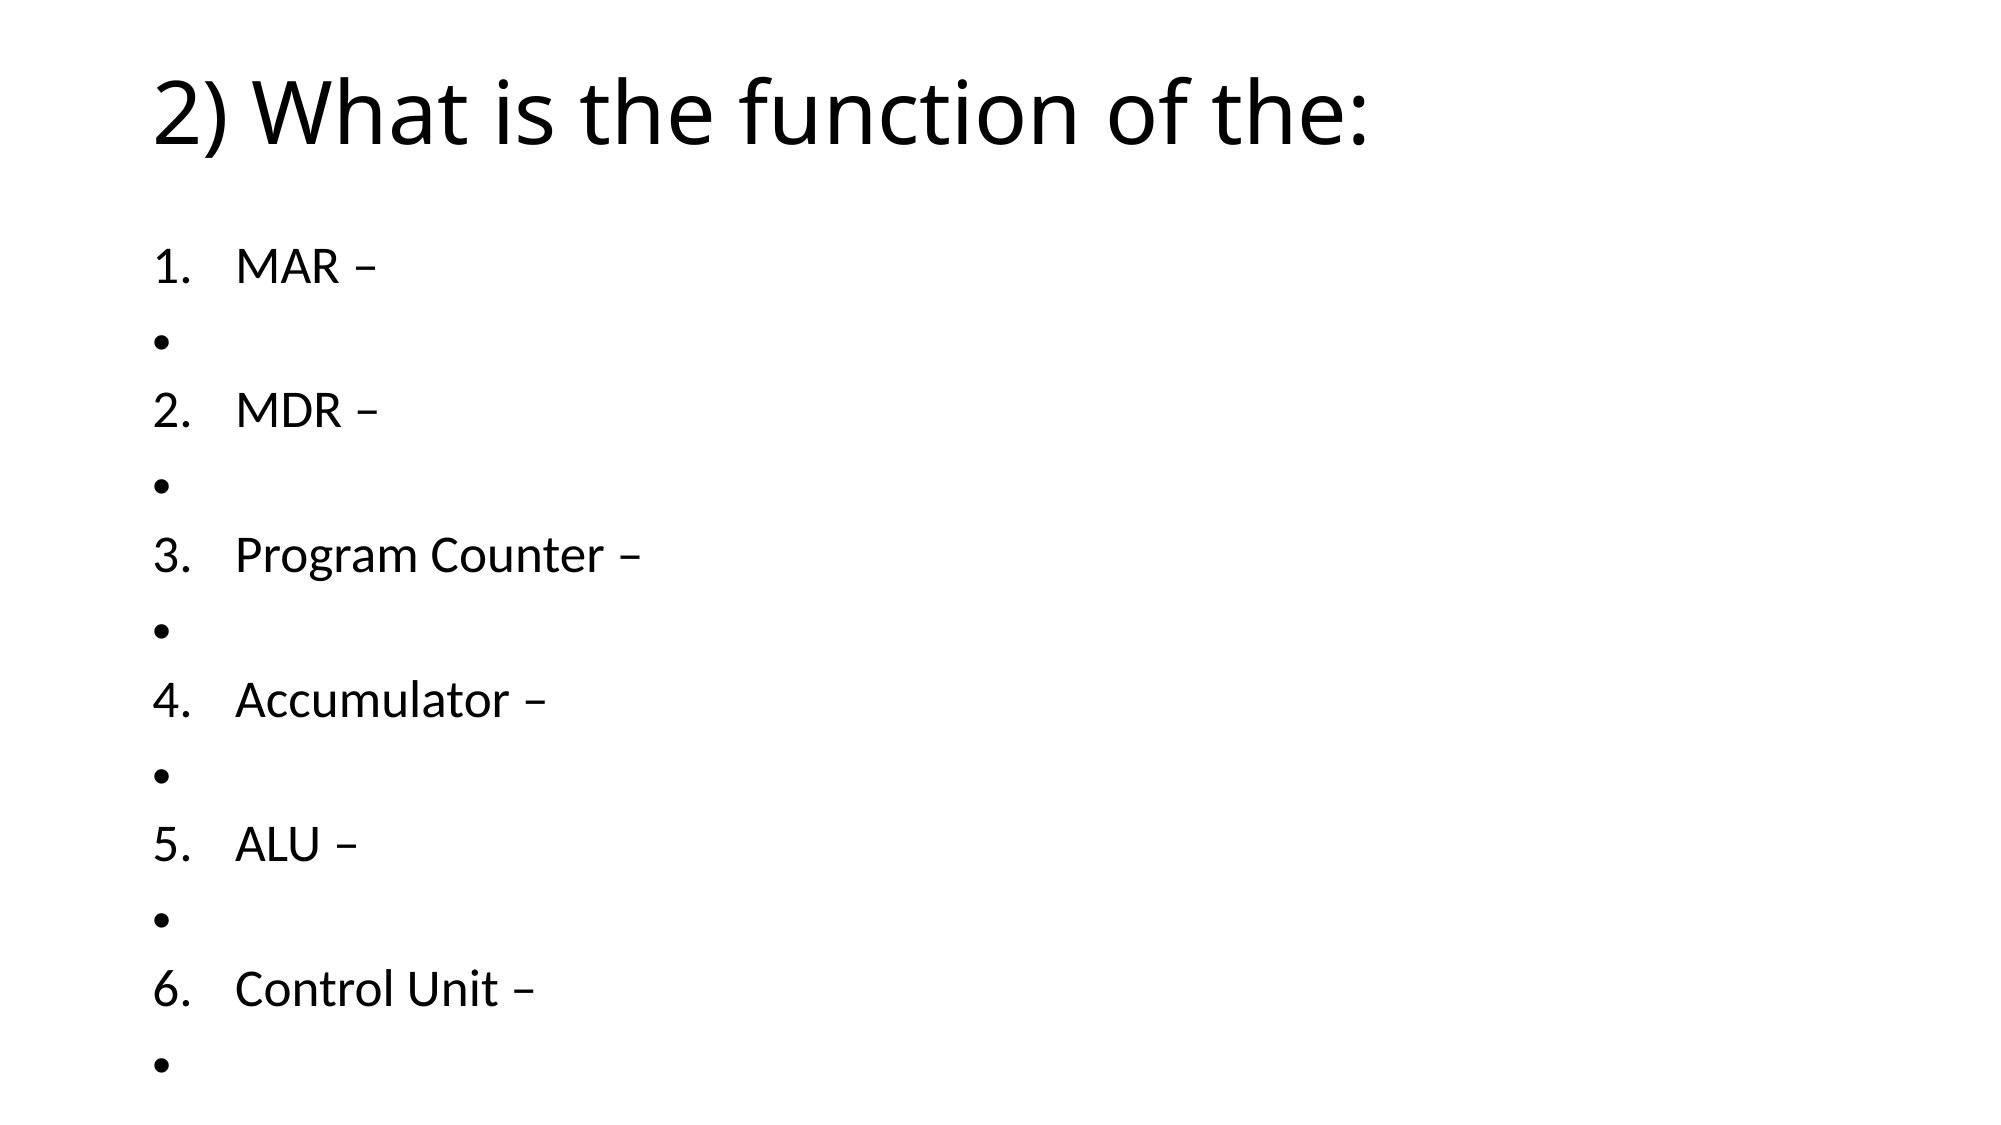

# 2) What is the function of the:
MAR –
MDR –
Program Counter –
Accumulator –
ALU –
Control Unit –